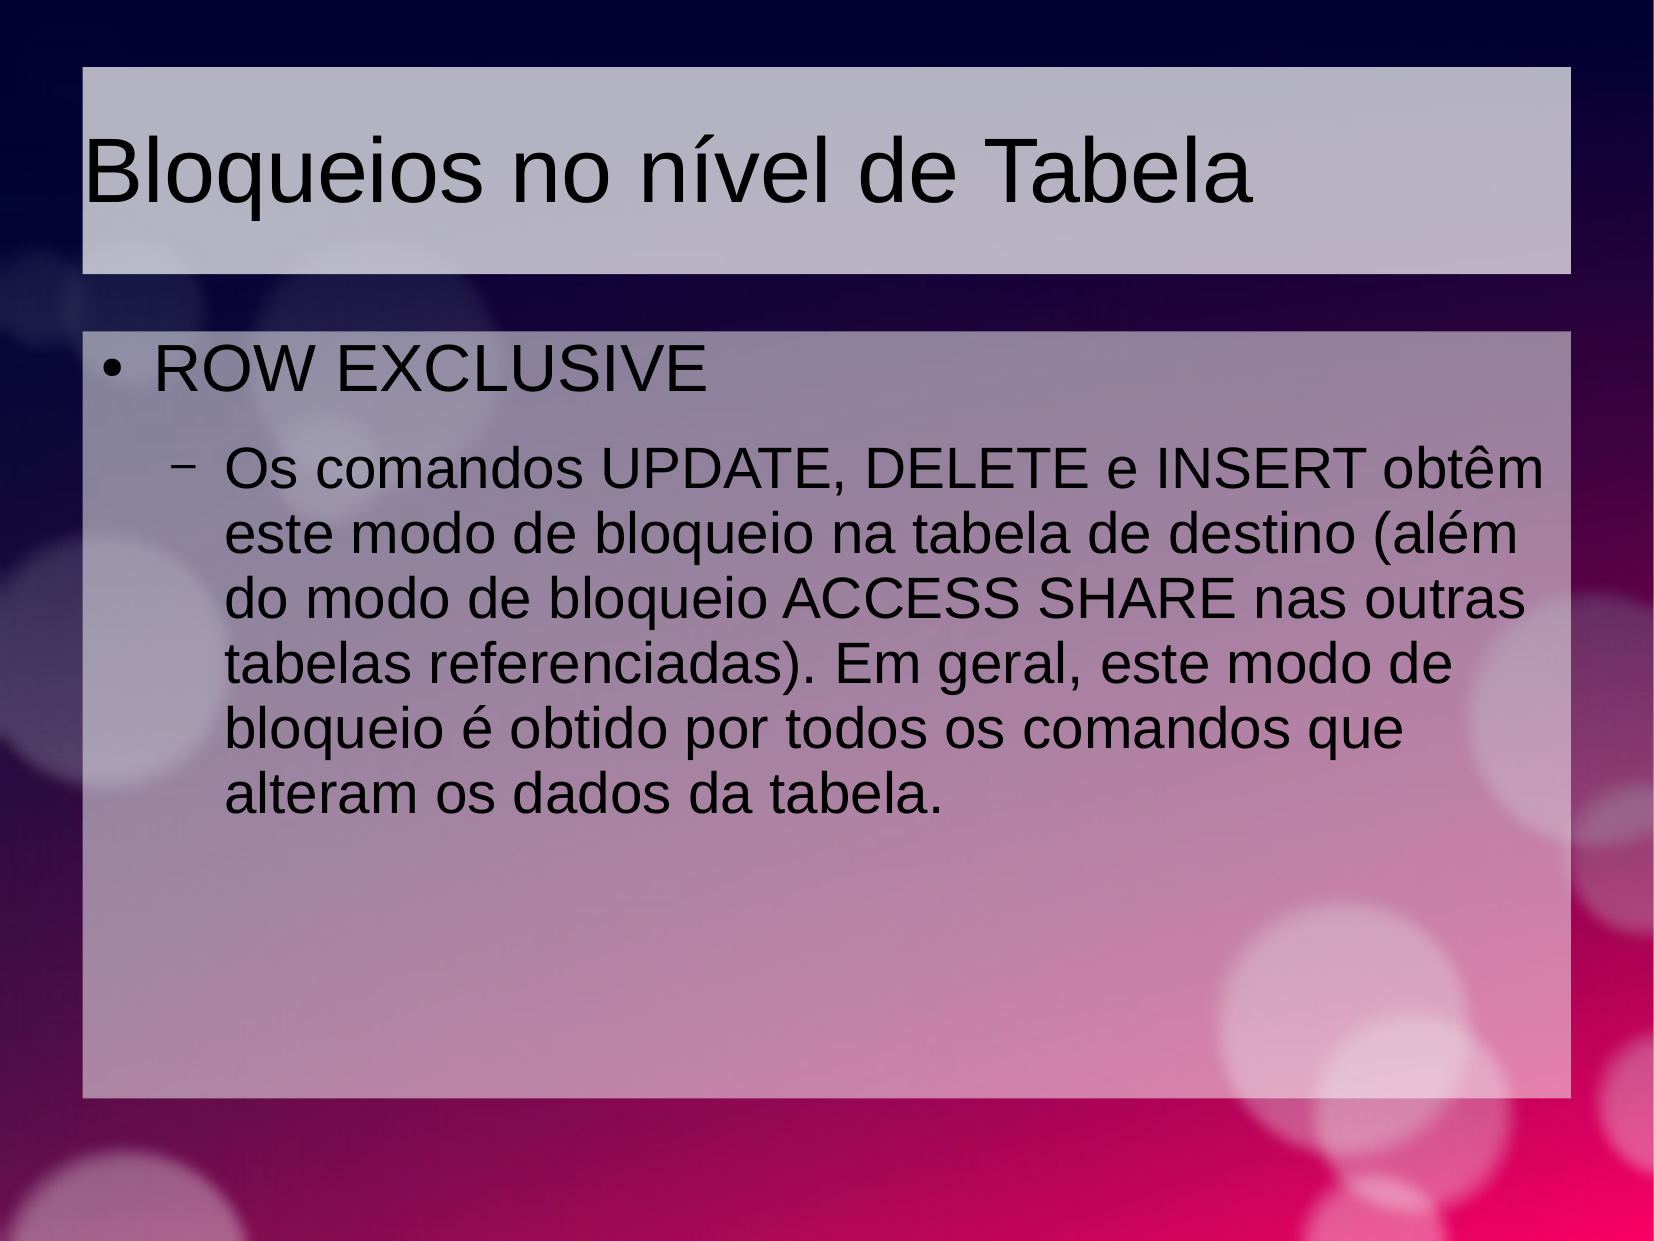

# Bloqueios no nível de Tabela
ROW EXCLUSIVE
Os comandos UPDATE, DELETE e INSERT obtêm este modo de bloqueio na tabela de destino (além do modo de bloqueio ACCESS SHARE nas outras tabelas referenciadas). Em geral, este modo de bloqueio é obtido por todos os comandos que alteram os dados da tabela.